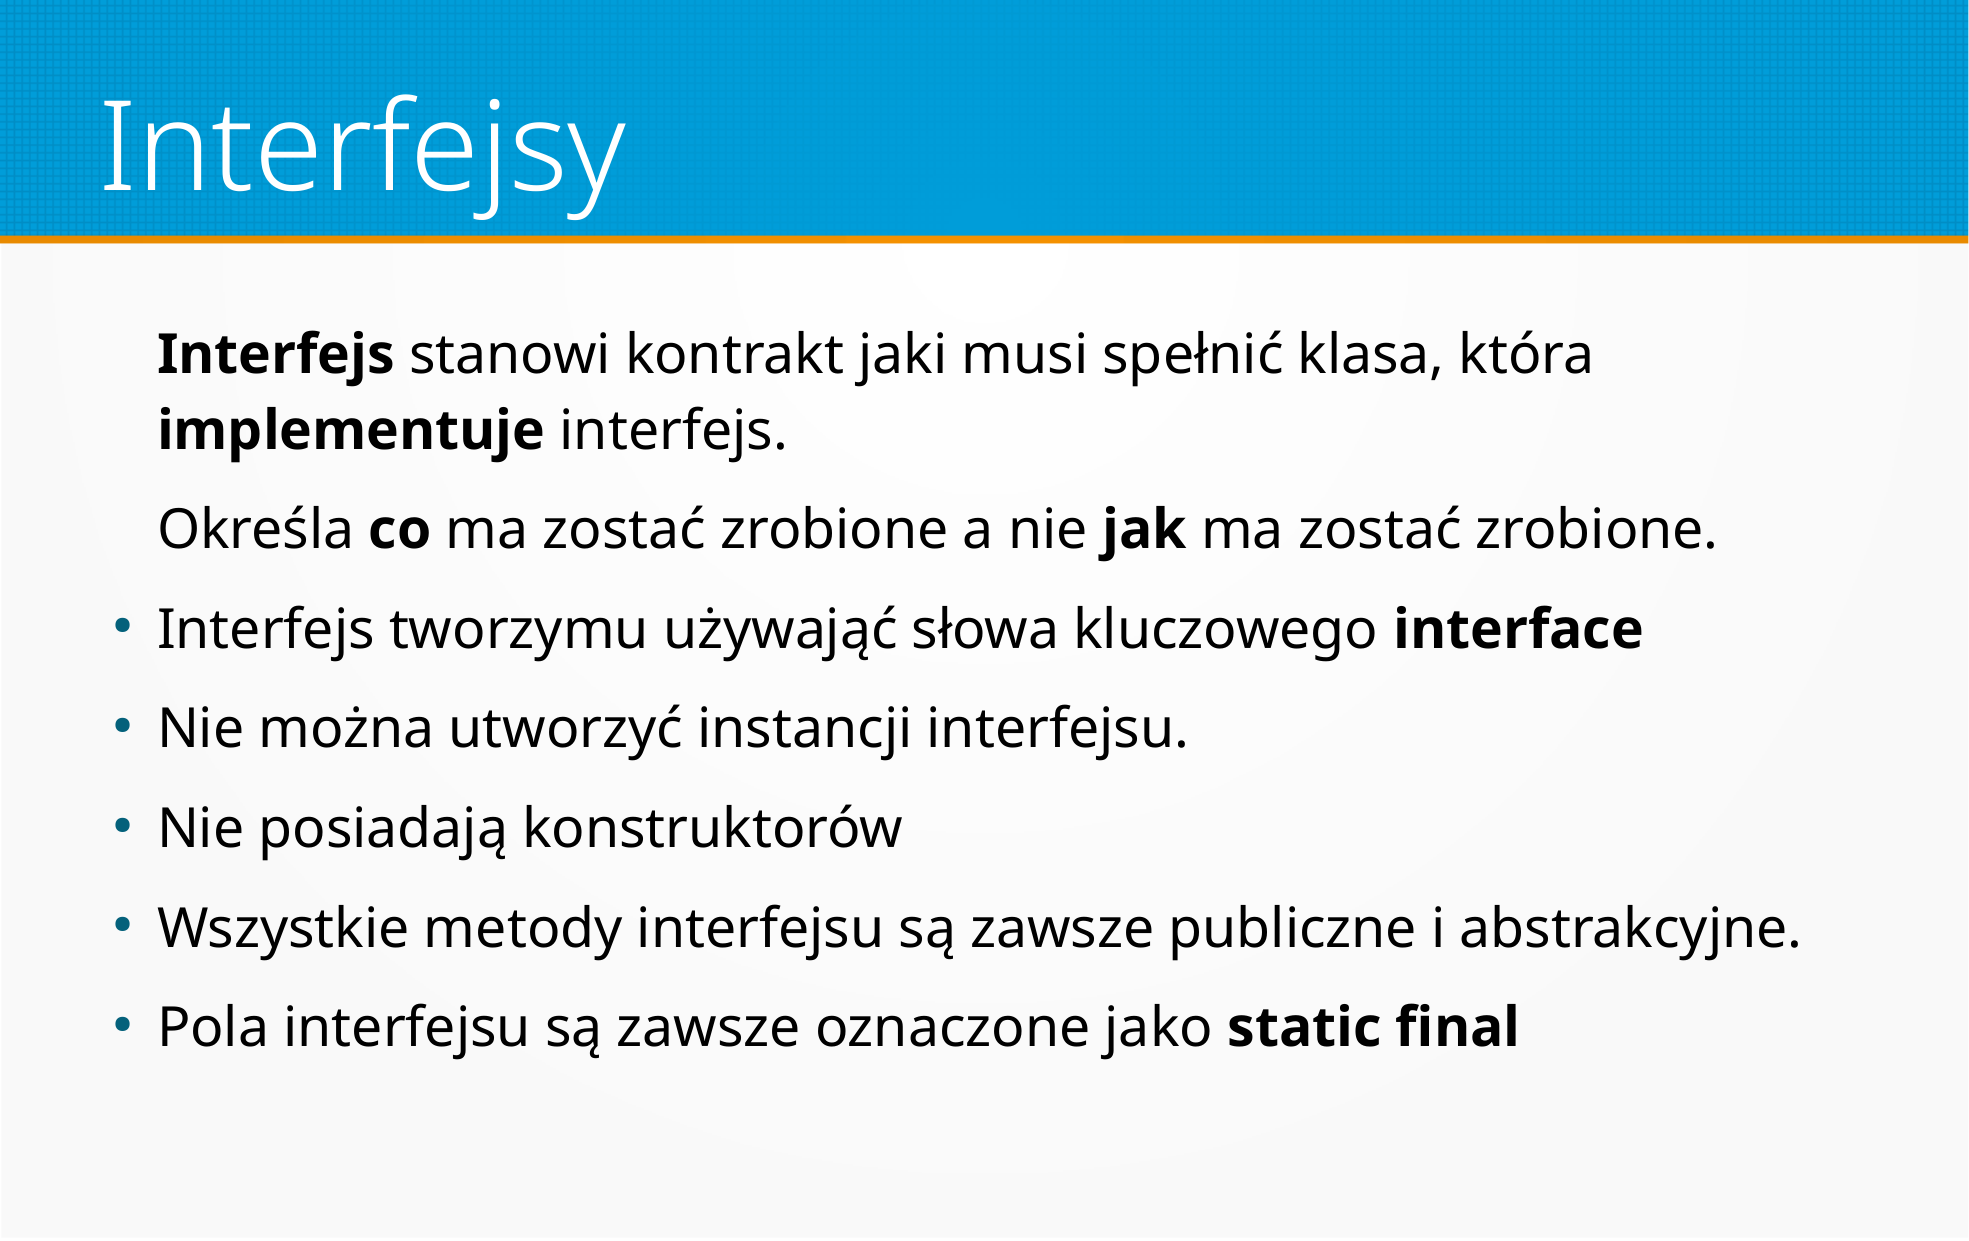

# Interfejsy
Interfejs stanowi kontrakt jaki musi spełnić klasa, która implementuje interfejs.
Określa co ma zostać zrobione a nie jak ma zostać zrobione.
Interfejs tworzymu używająć słowa kluczowego interface
Nie można utworzyć instancji interfejsu.
Nie posiadają konstruktorów
Wszystkie metody interfejsu są zawsze publiczne i abstrakcyjne.
Pola interfejsu są zawsze oznaczone jako static final